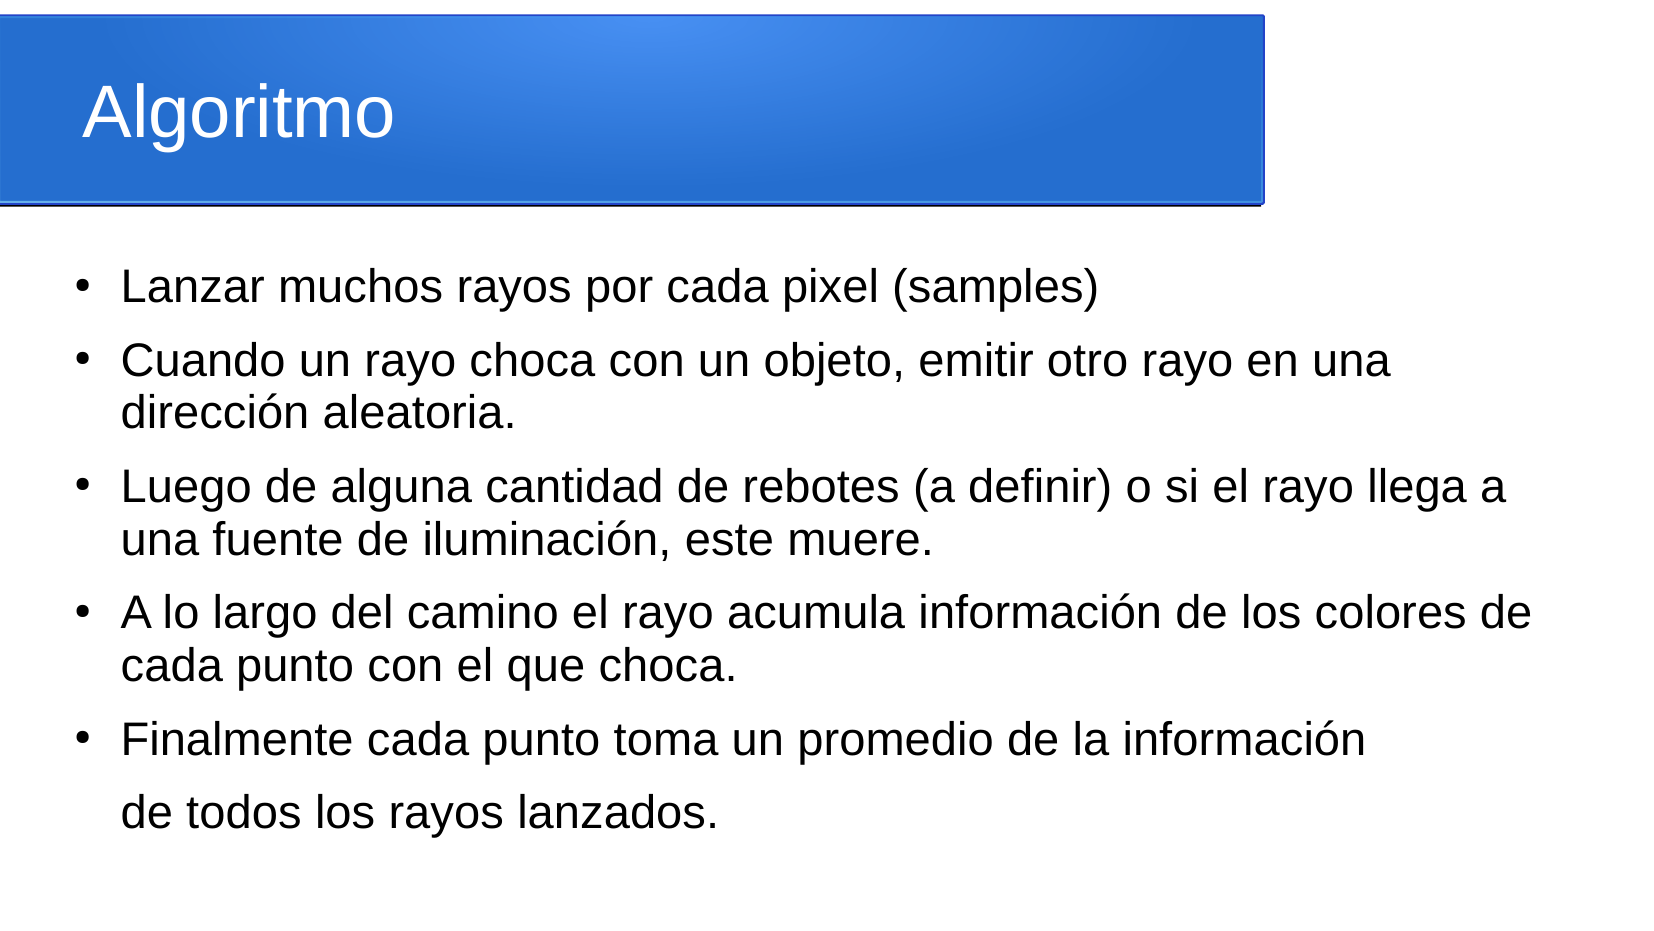

# Algoritmo
Lanzar muchos rayos por cada pixel (samples)
Cuando un rayo choca con un objeto, emitir otro rayo en una dirección aleatoria.
Luego de alguna cantidad de rebotes (a definir) o si el rayo llega a una fuente de iluminación, este muere.
A lo largo del camino el rayo acumula información de los colores de cada punto con el que choca.
Finalmente cada punto toma un promedio de la información
de todos los rayos lanzados.